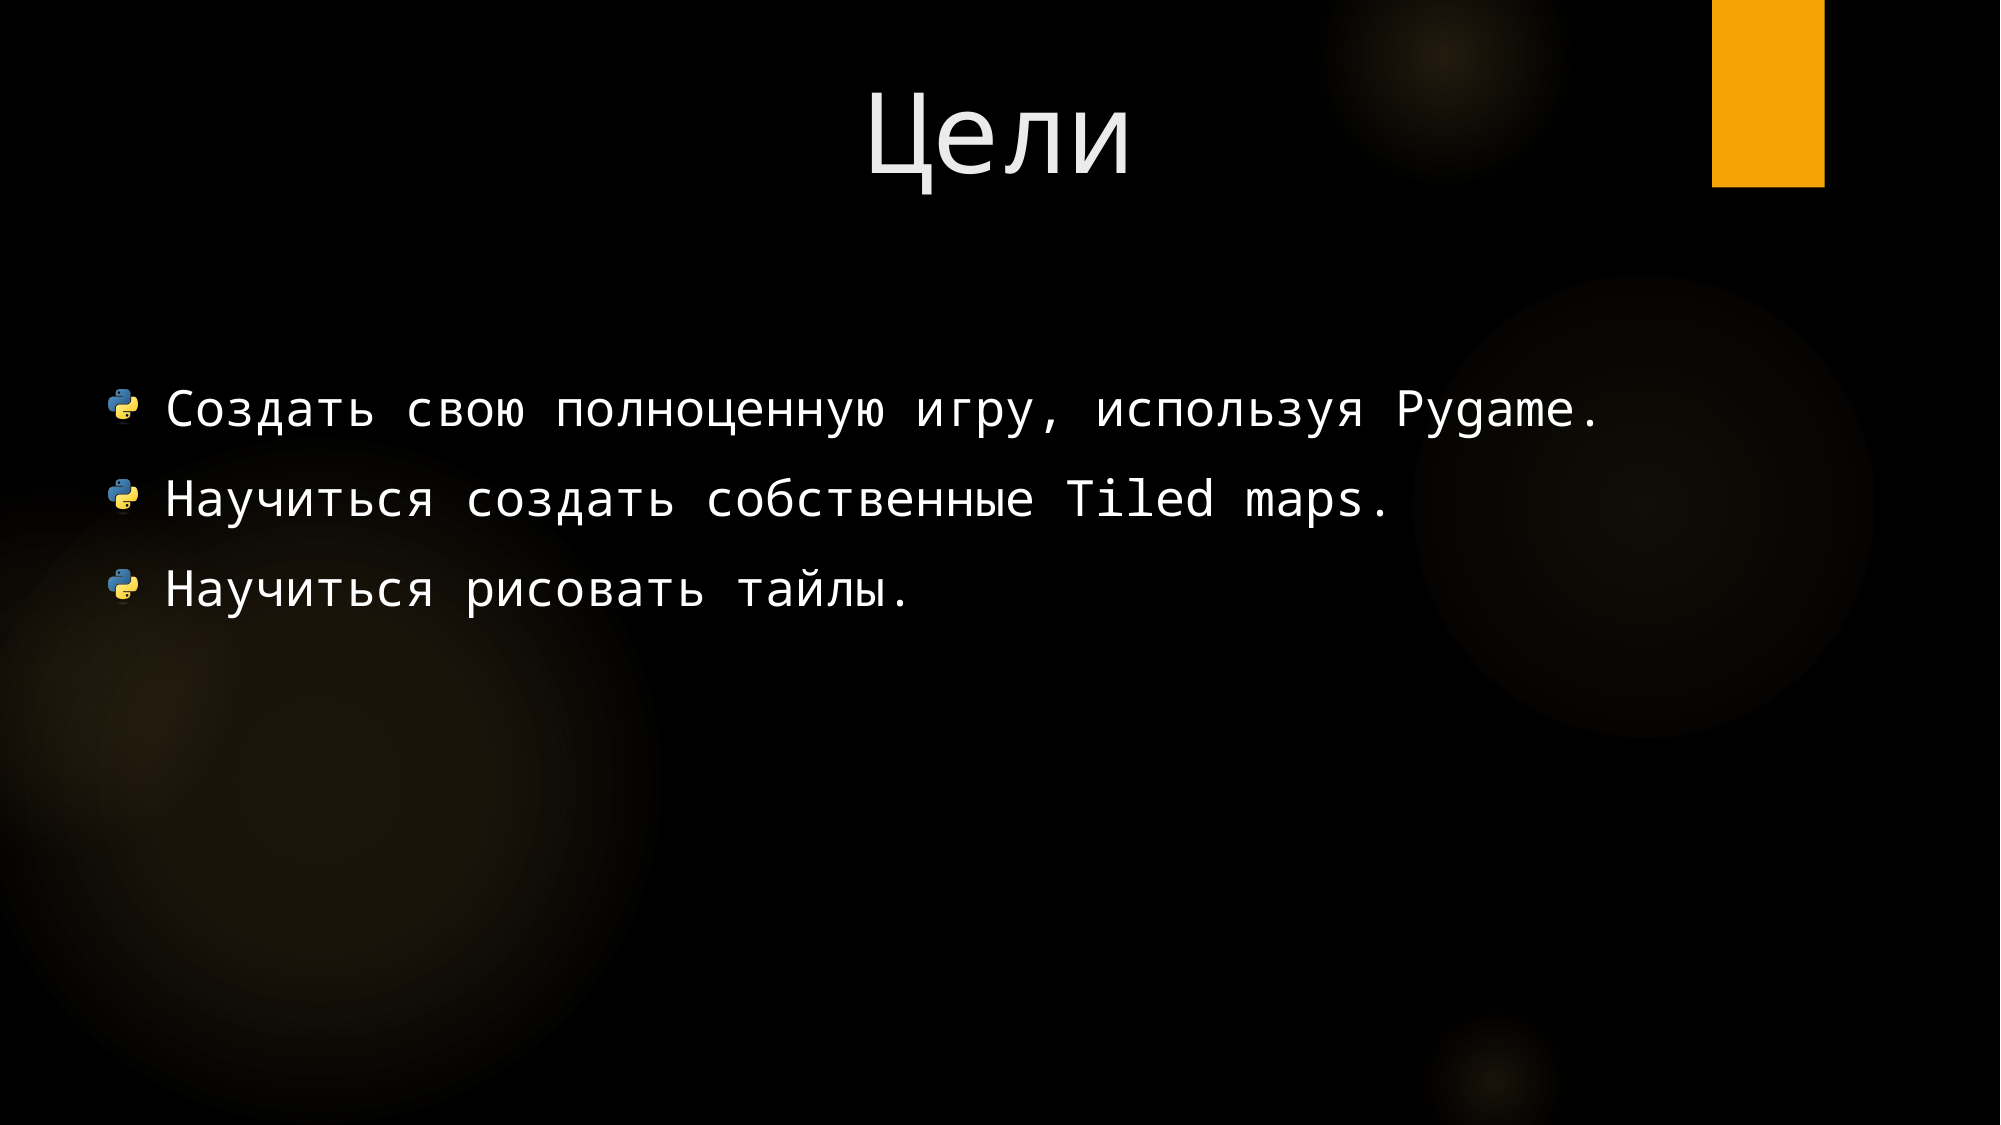

# Цели
Cоздать свою полноценную игру, используя Pygame.
Научиться создать собственные Tiled maps.
Научиться рисовать тайлы.